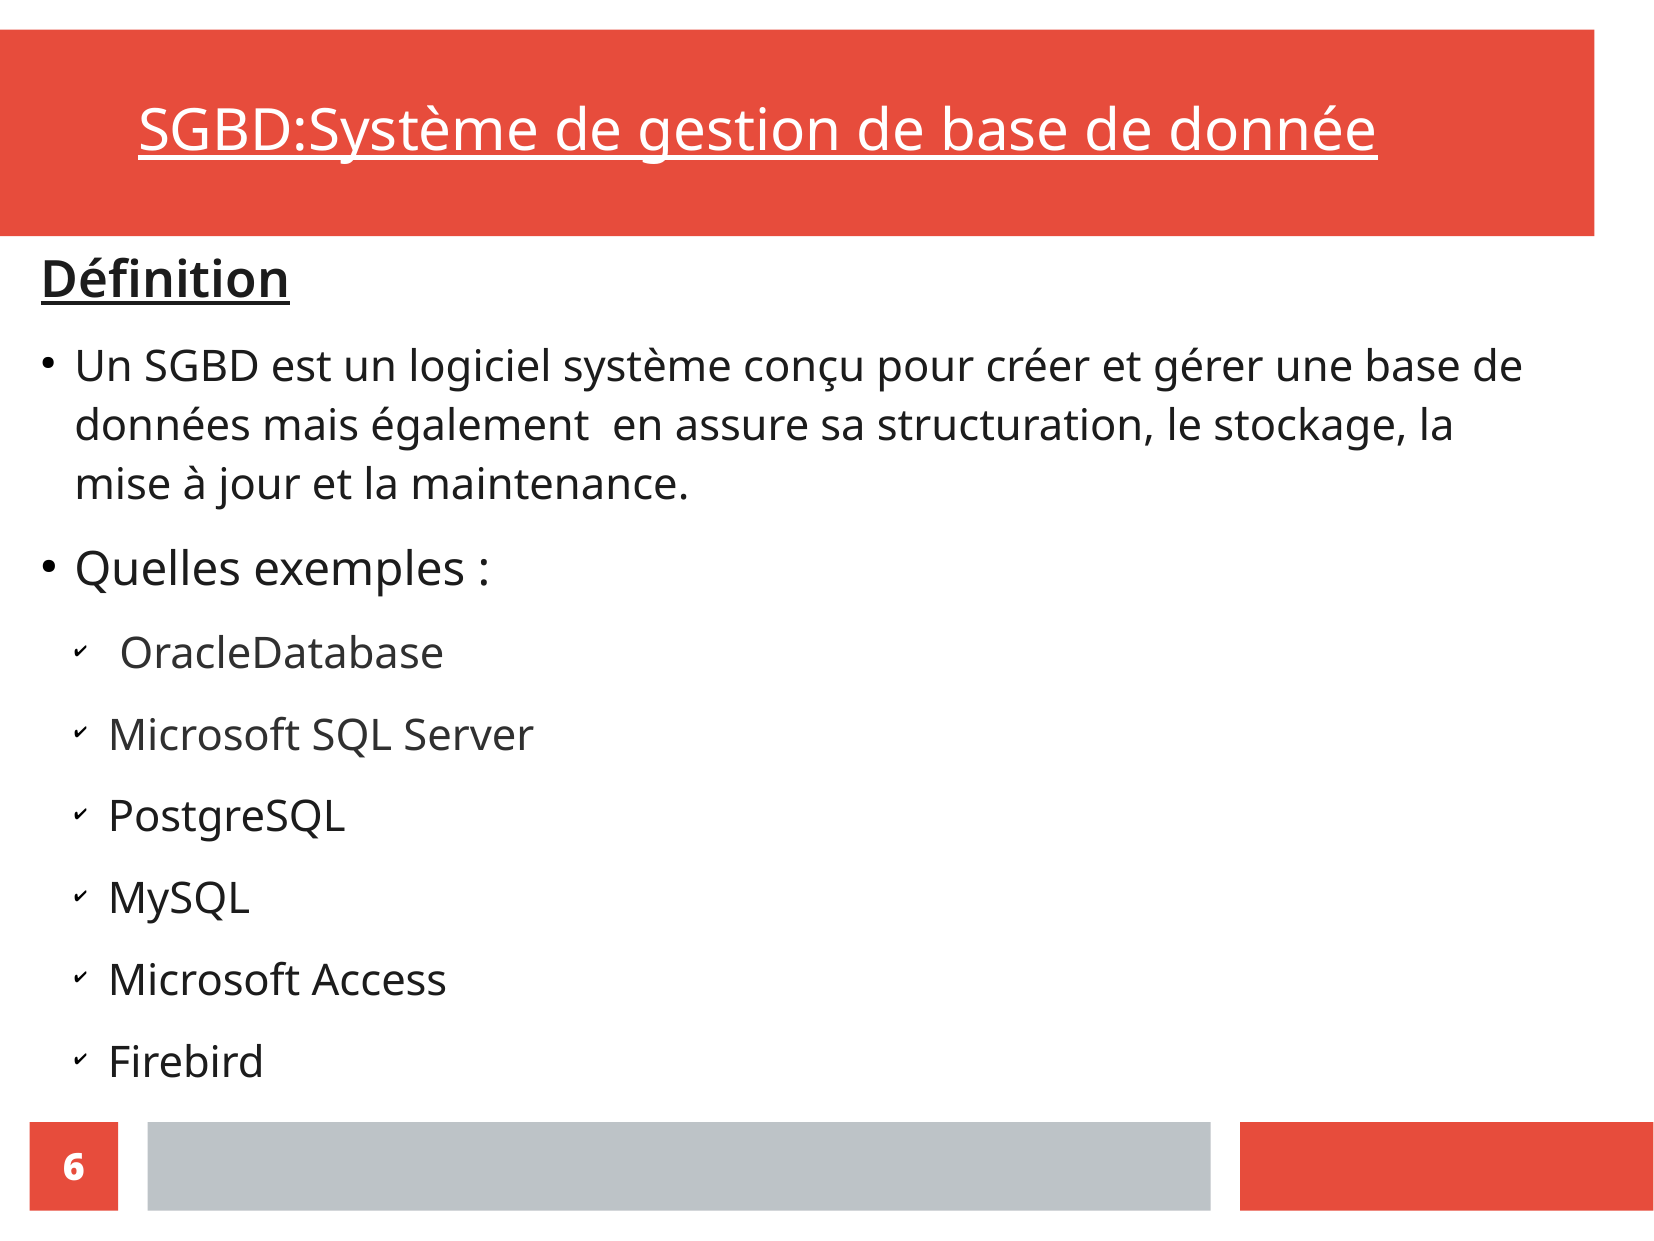

# SGBD:Système de gestion de base de donnée
Définition
Un SGBD est un logiciel système conçu pour créer et gérer une base de données mais également en assure sa structuration, le stockage, la mise à jour et la maintenance.
Quelles exemples :
 OracleDatabase
Microsoft SQL Server
PostgreSQL
MySQL
Microsoft Access
Firebird
6